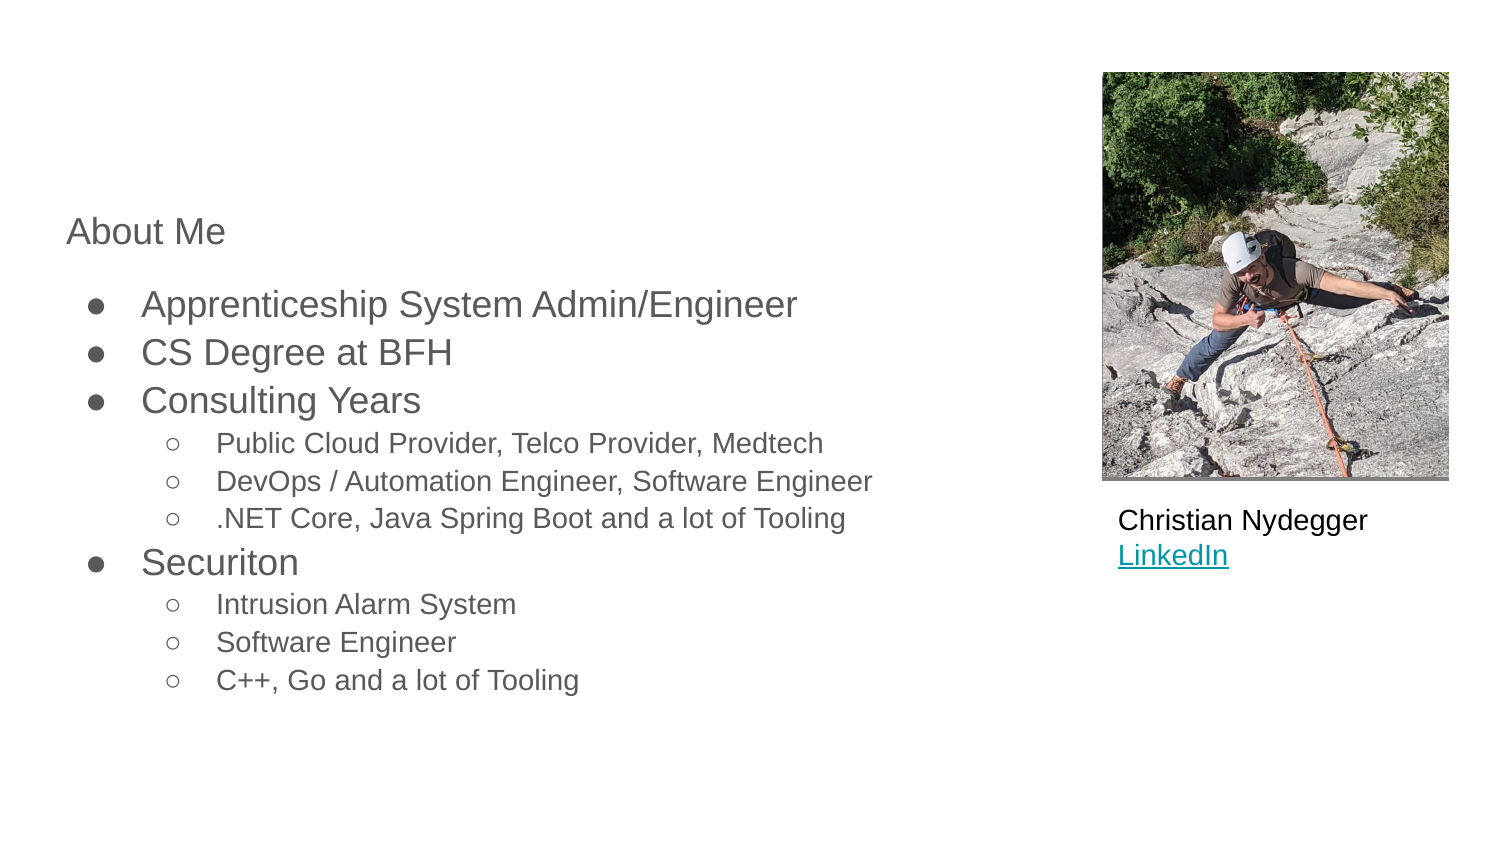

# About Me
Apprenticeship System Admin/Engineer
CS Degree at BFH
Consulting Years
Public Cloud Provider, Telco Provider, Medtech
DevOps / Automation Engineer, Software Engineer
.NET Core, Java Spring Boot and a lot of Tooling
Securiton
Intrusion Alarm System
Software Engineer
C++, Go and a lot of Tooling
Christian Nydegger
LinkedIn